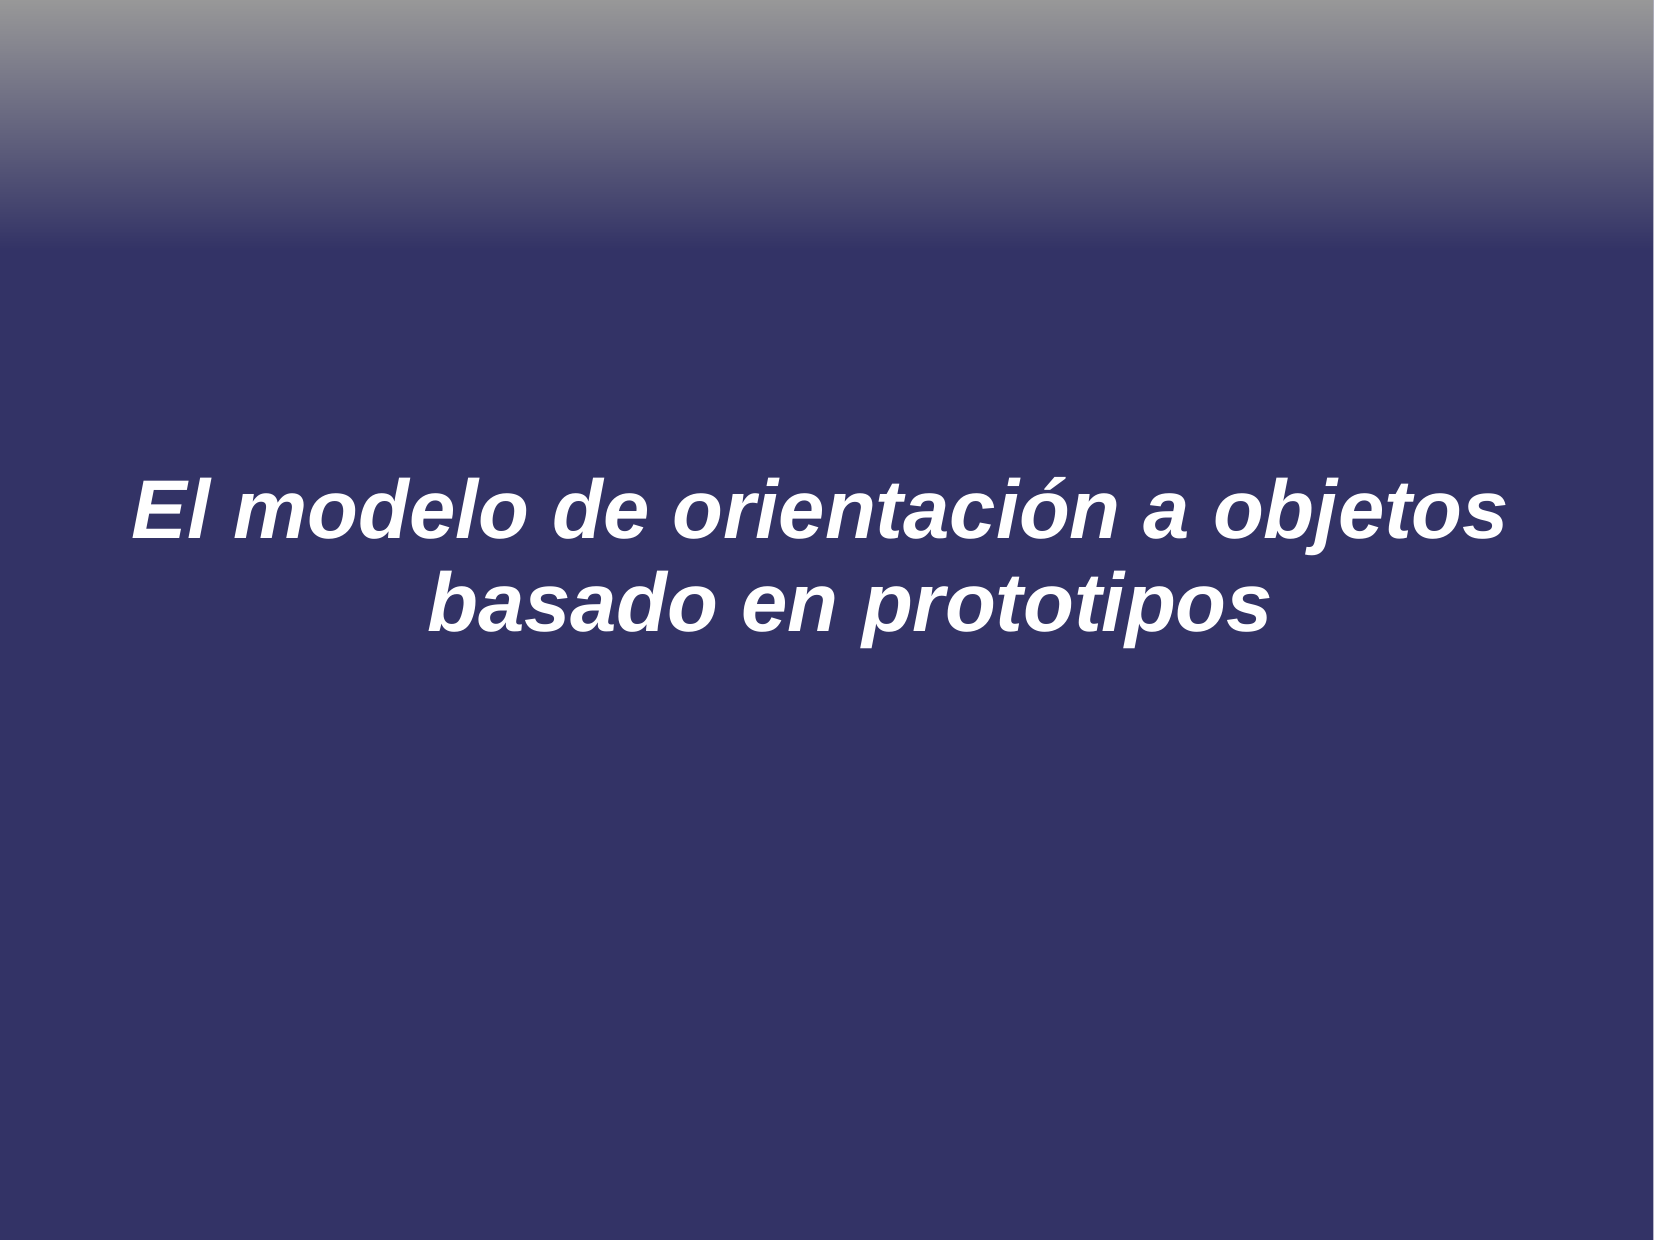

# El modelo de orientación a objetos basado en prototipos